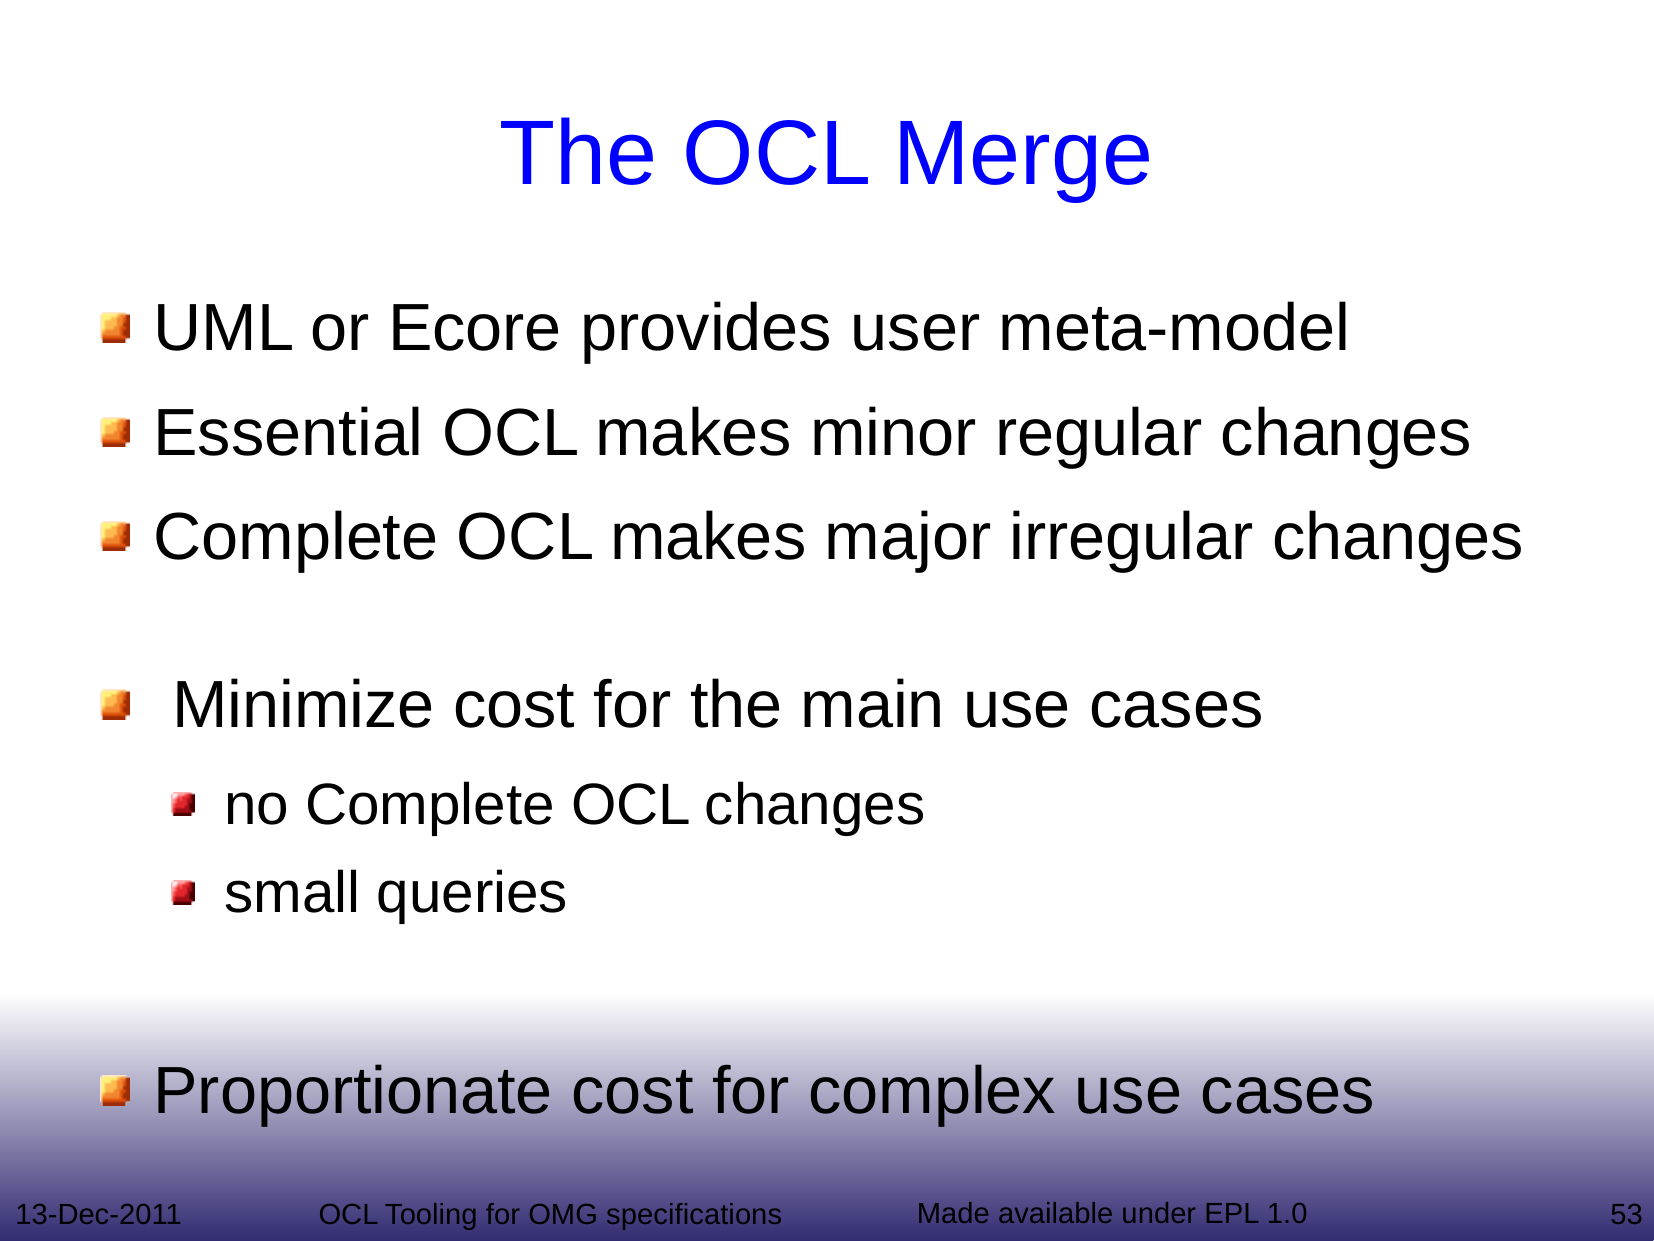

# The OCL Merge
UML or Ecore provides user meta-model
Essential OCL makes minor regular changes
Complete OCL makes major irregular changes
 Minimize cost for the main use cases
no Complete OCL changes
small queries
Proportionate cost for complex use cases
13-Dec-2011
OCL Tooling for OMG specifications
53